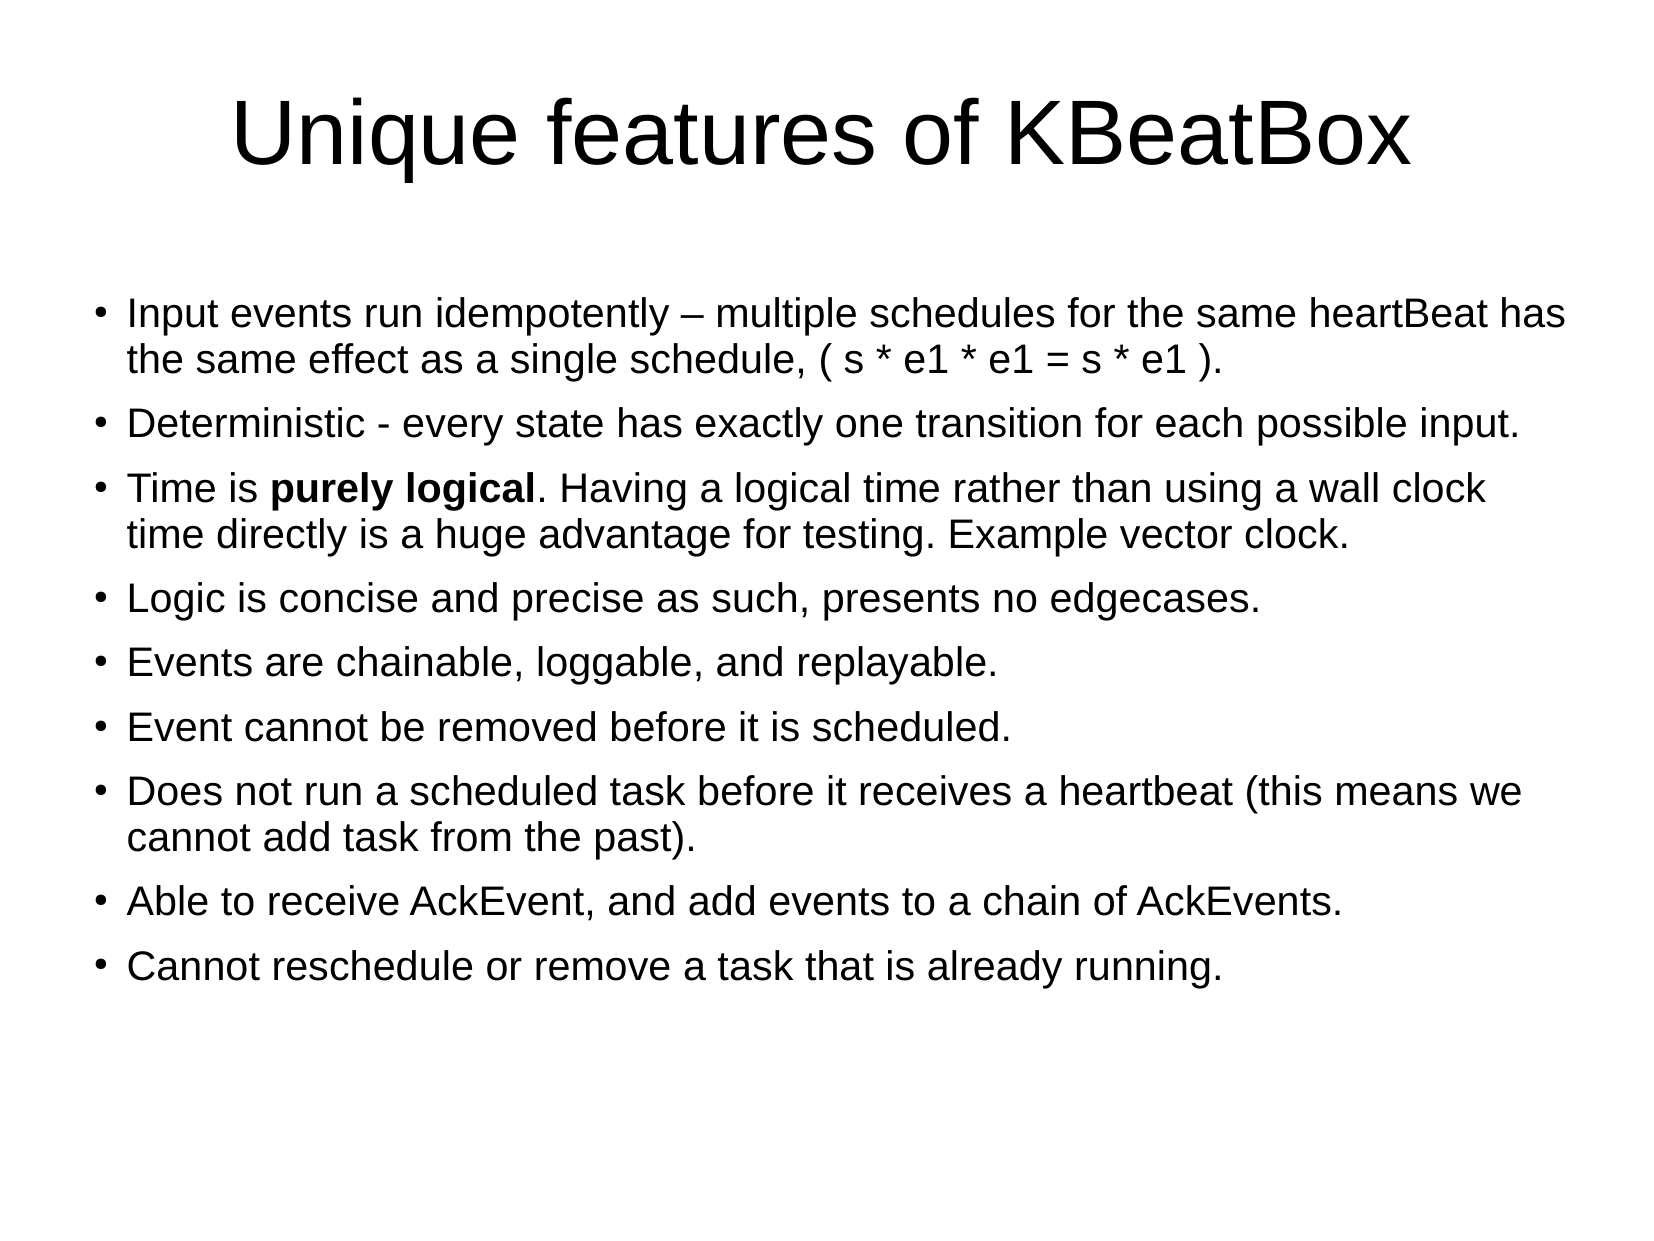

# Unique features of KBeatBox
Input events run idempotently – multiple schedules for the same heartBeat has the same effect as a single schedule, ( s * e1 * e1 = s * e1 ).
Deterministic - every state has exactly one transition for each possible input.
Time is purely logical. Having a logical time rather than using a wall clock time directly is a huge advantage for testing. Example vector clock.
Logic is concise and precise as such, presents no edgecases.
Events are chainable, loggable, and replayable.
Event cannot be removed before it is scheduled.
Does not run a scheduled task before it receives a heartbeat (this means we cannot add task from the past).
Able to receive AckEvent, and add events to a chain of AckEvents.
Cannot reschedule or remove a task that is already running.